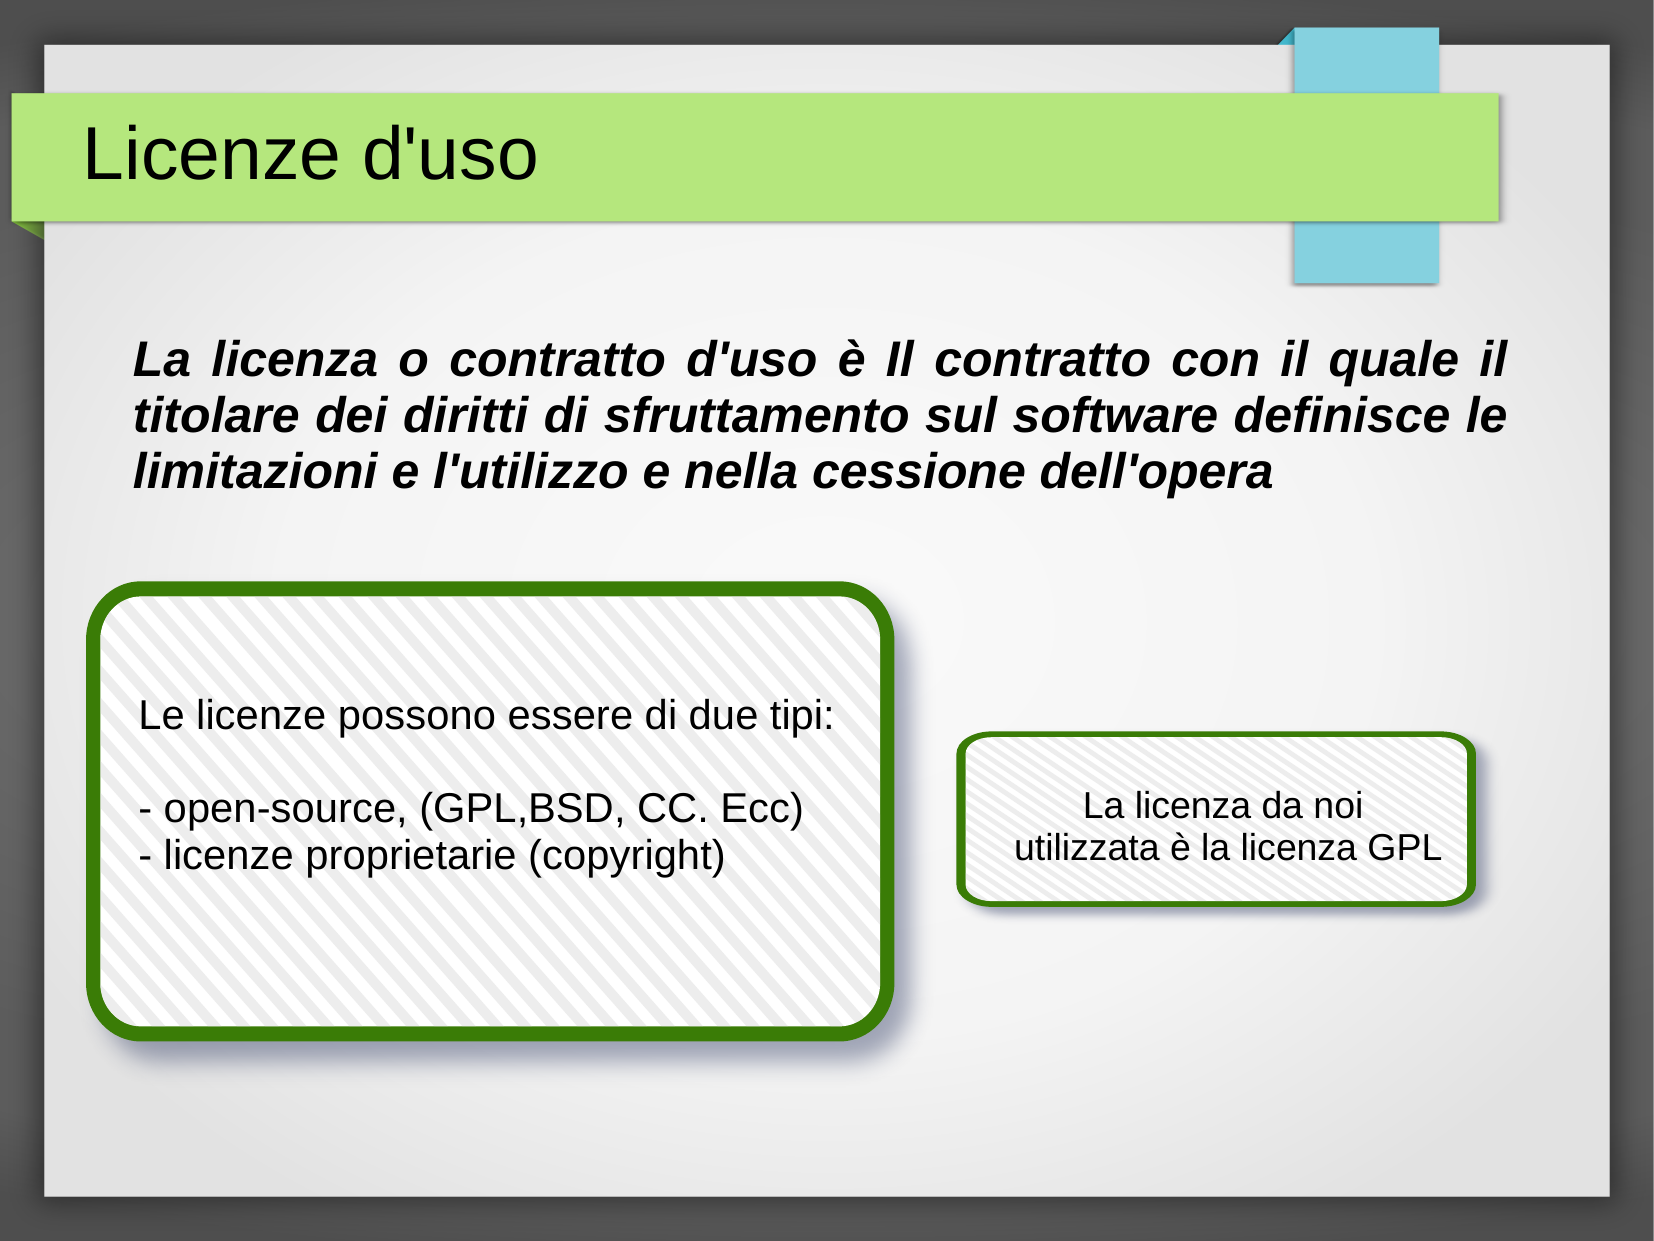

# Licenze d'uso
La licenza o contratto d'uso è Il contratto con il quale il titolare dei diritti di sfruttamento sul software definisce le limitazioni e l'utilizzo e nella cessione dell'opera
	Le licenze possono essere di due tipi:
	- open-source, (GPL,BSD, CC. Ecc)
	- licenze proprietarie (copyright)
La licenza da noi
utilizzata è la licenza GPL